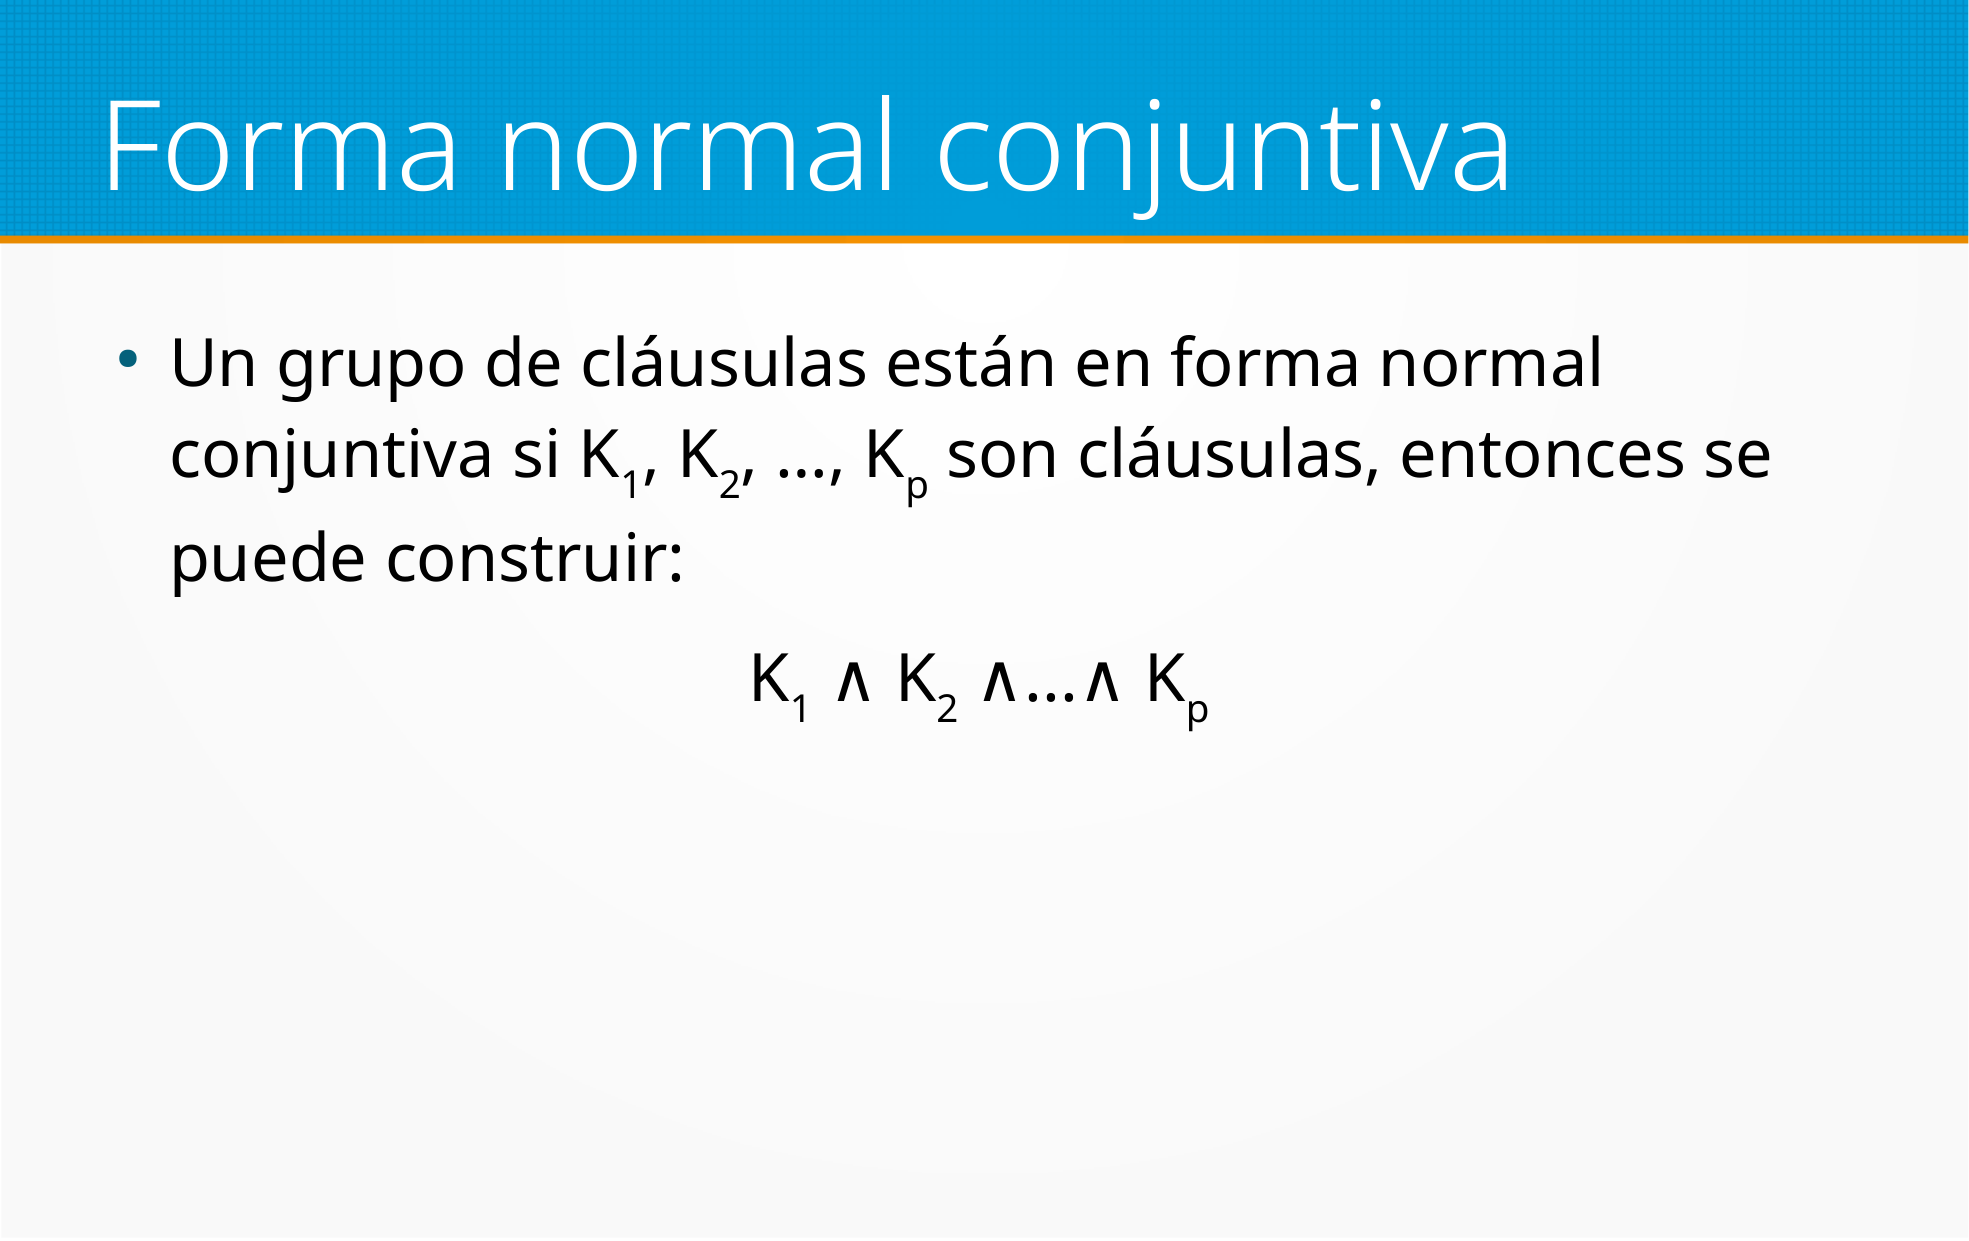

# Forma normal conjuntiva
Un grupo de cláusulas están en forma normal conjuntiva si K1, K2, …, Kp son cláusulas, entonces se puede construir:
K1 ∧ K2 ∧...∧ Kp